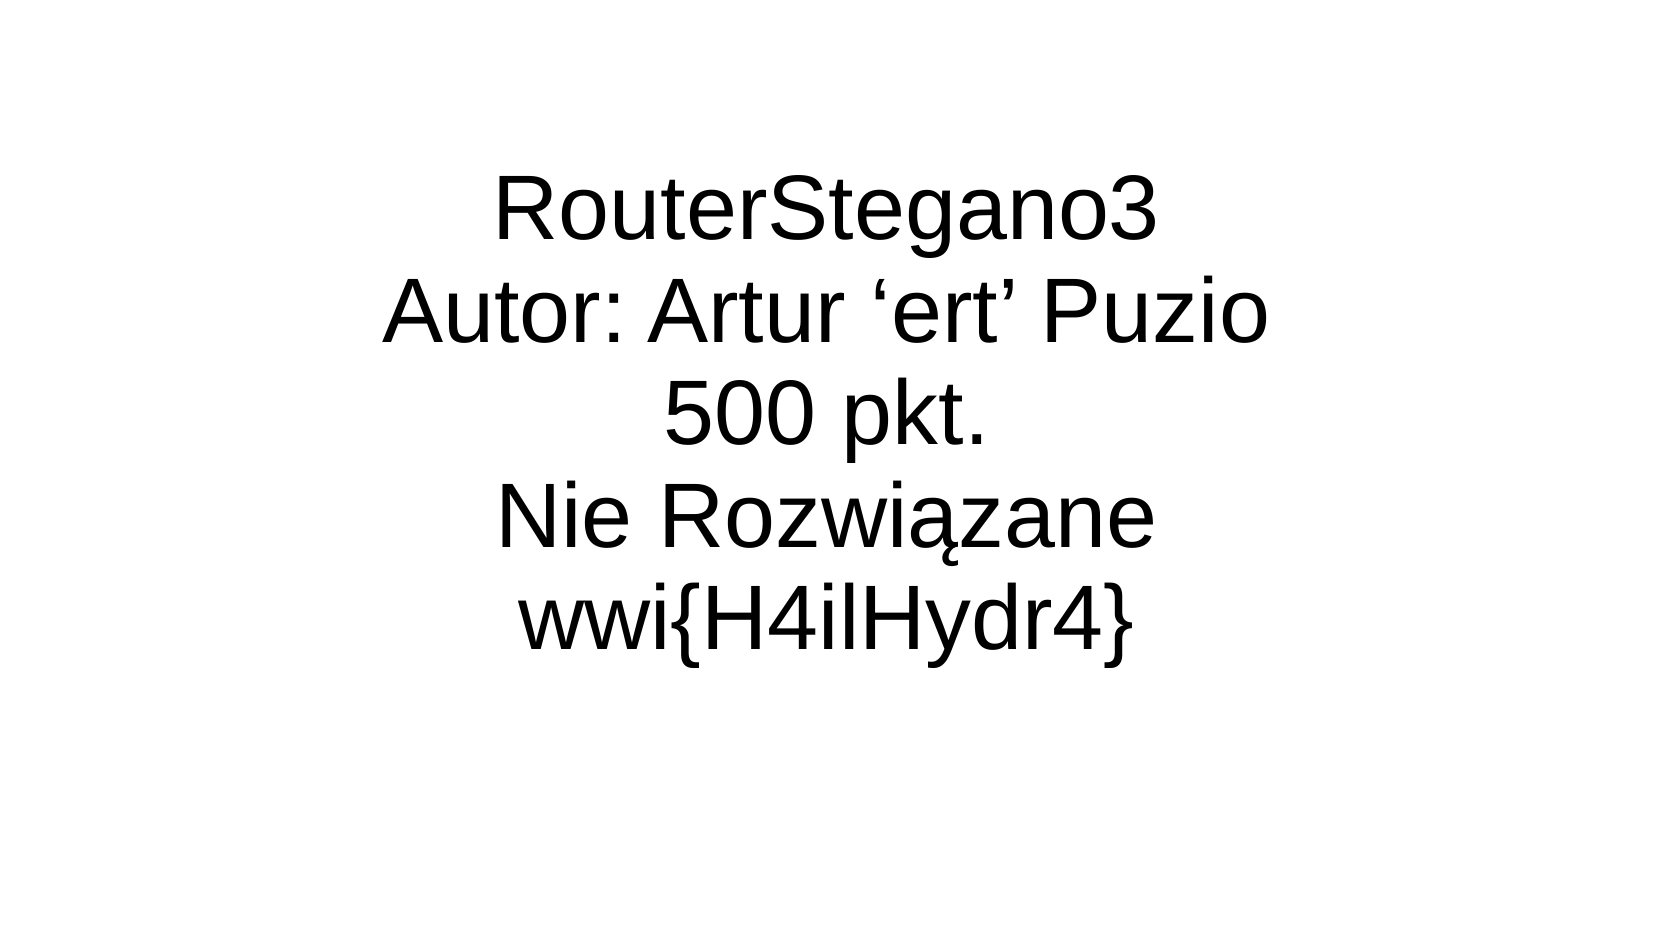

# RouterStegano3
Autor: Artur ‘ert’ Puzio
500 pkt.
Nie Rozwiązane
wwi{H4ilHydr4}